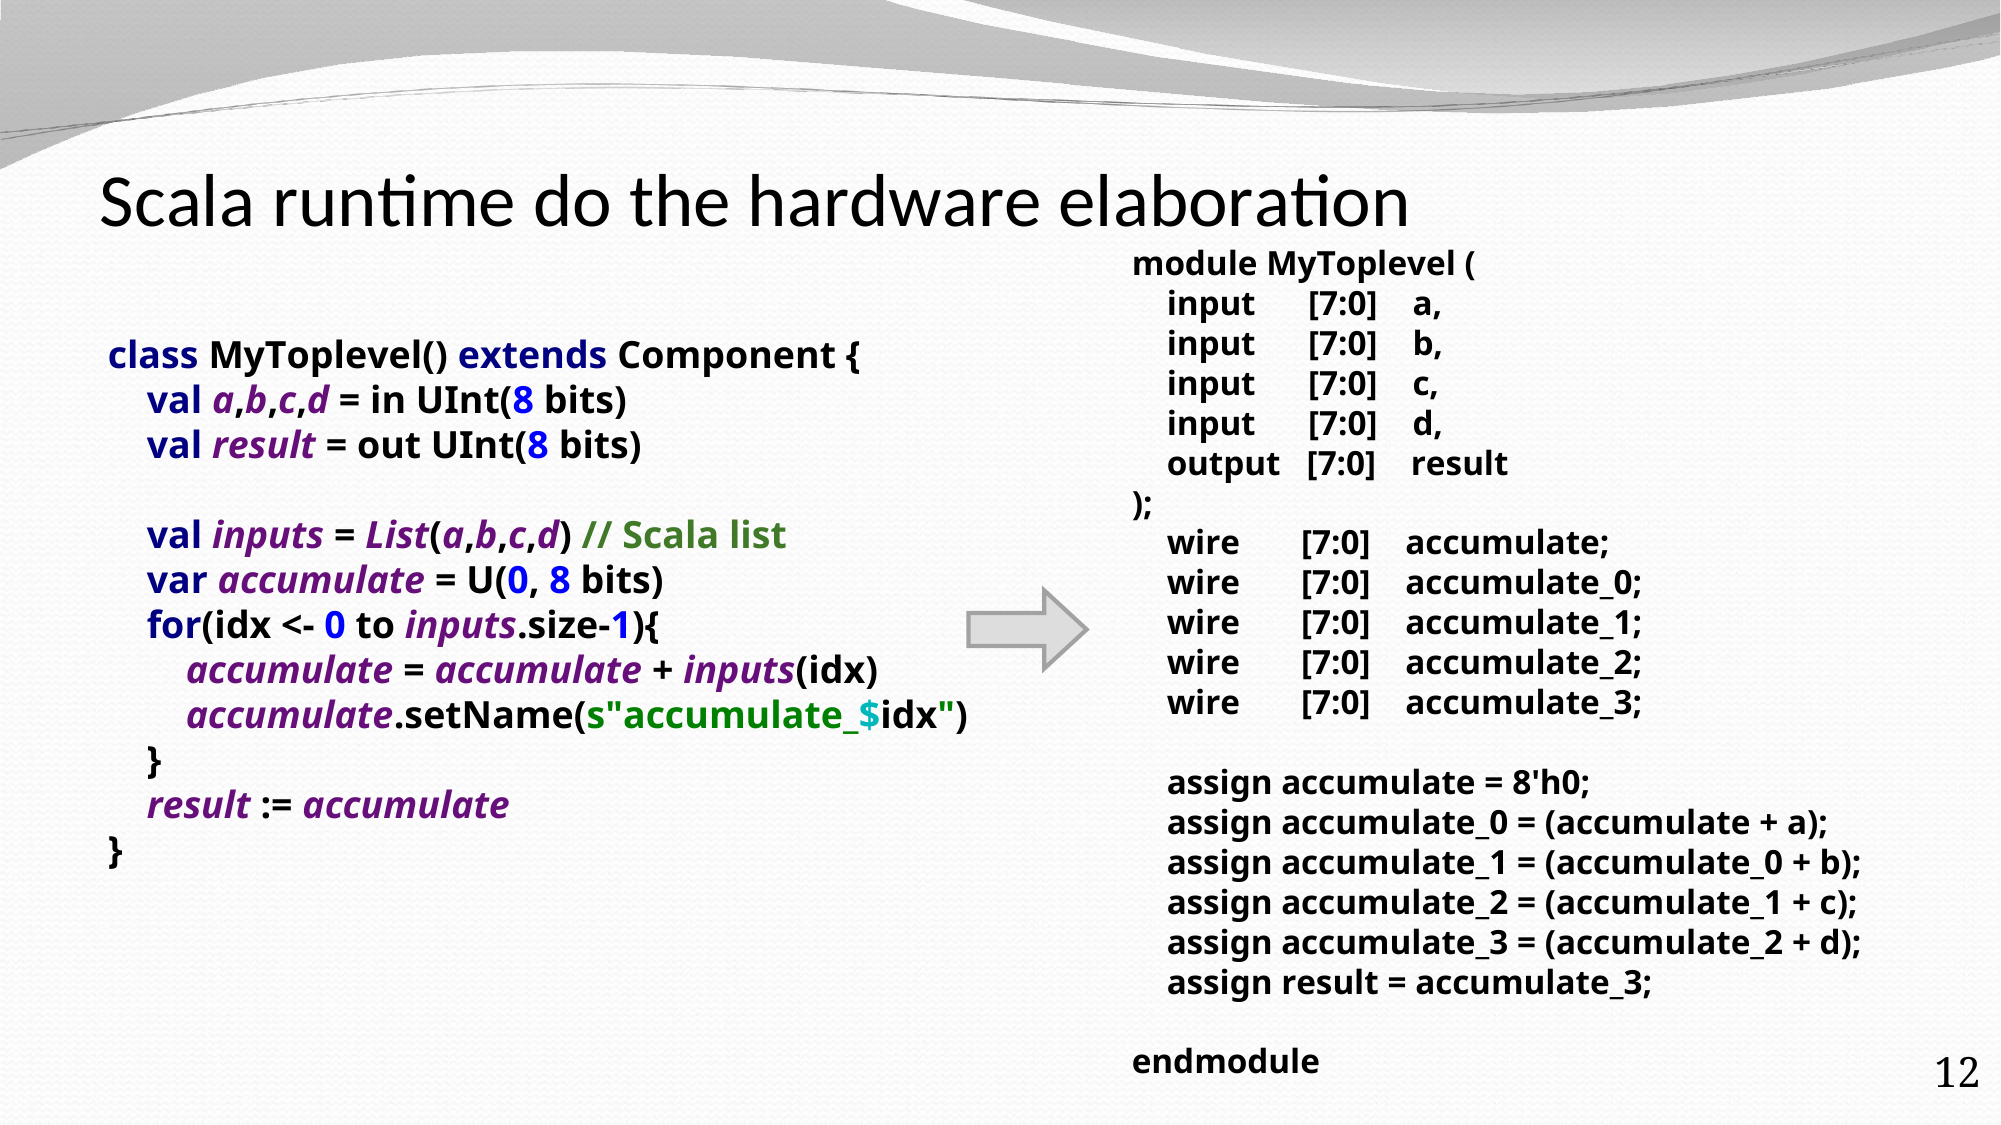

# Scala runtime do the hardware elaboration
module MyToplevel (
 input [7:0] a,
 input [7:0] b,
 input [7:0] c,
 input [7:0] d,
 output [7:0] result
);
 wire [7:0] accumulate;
 wire [7:0] accumulate_0;
 wire [7:0] accumulate_1;
 wire [7:0] accumulate_2;
 wire [7:0] accumulate_3;
 assign accumulate = 8'h0;
 assign accumulate_0 = (accumulate + a);
 assign accumulate_1 = (accumulate_0 + b);
 assign accumulate_2 = (accumulate_1 + c);
 assign accumulate_3 = (accumulate_2 + d);
 assign result = accumulate_3;
endmodule
class MyToplevel() extends Component {
 val a,b,c,d = in UInt(8 bits)
 val result = out UInt(8 bits)
 val inputs = List(a,b,c,d) // Scala list
 var accumulate = U(0, 8 bits)
 for(idx <- 0 to inputs.size-1){
 accumulate = accumulate + inputs(idx)
 accumulate.setName(s"accumulate_$idx")
 }
 result := accumulate
}